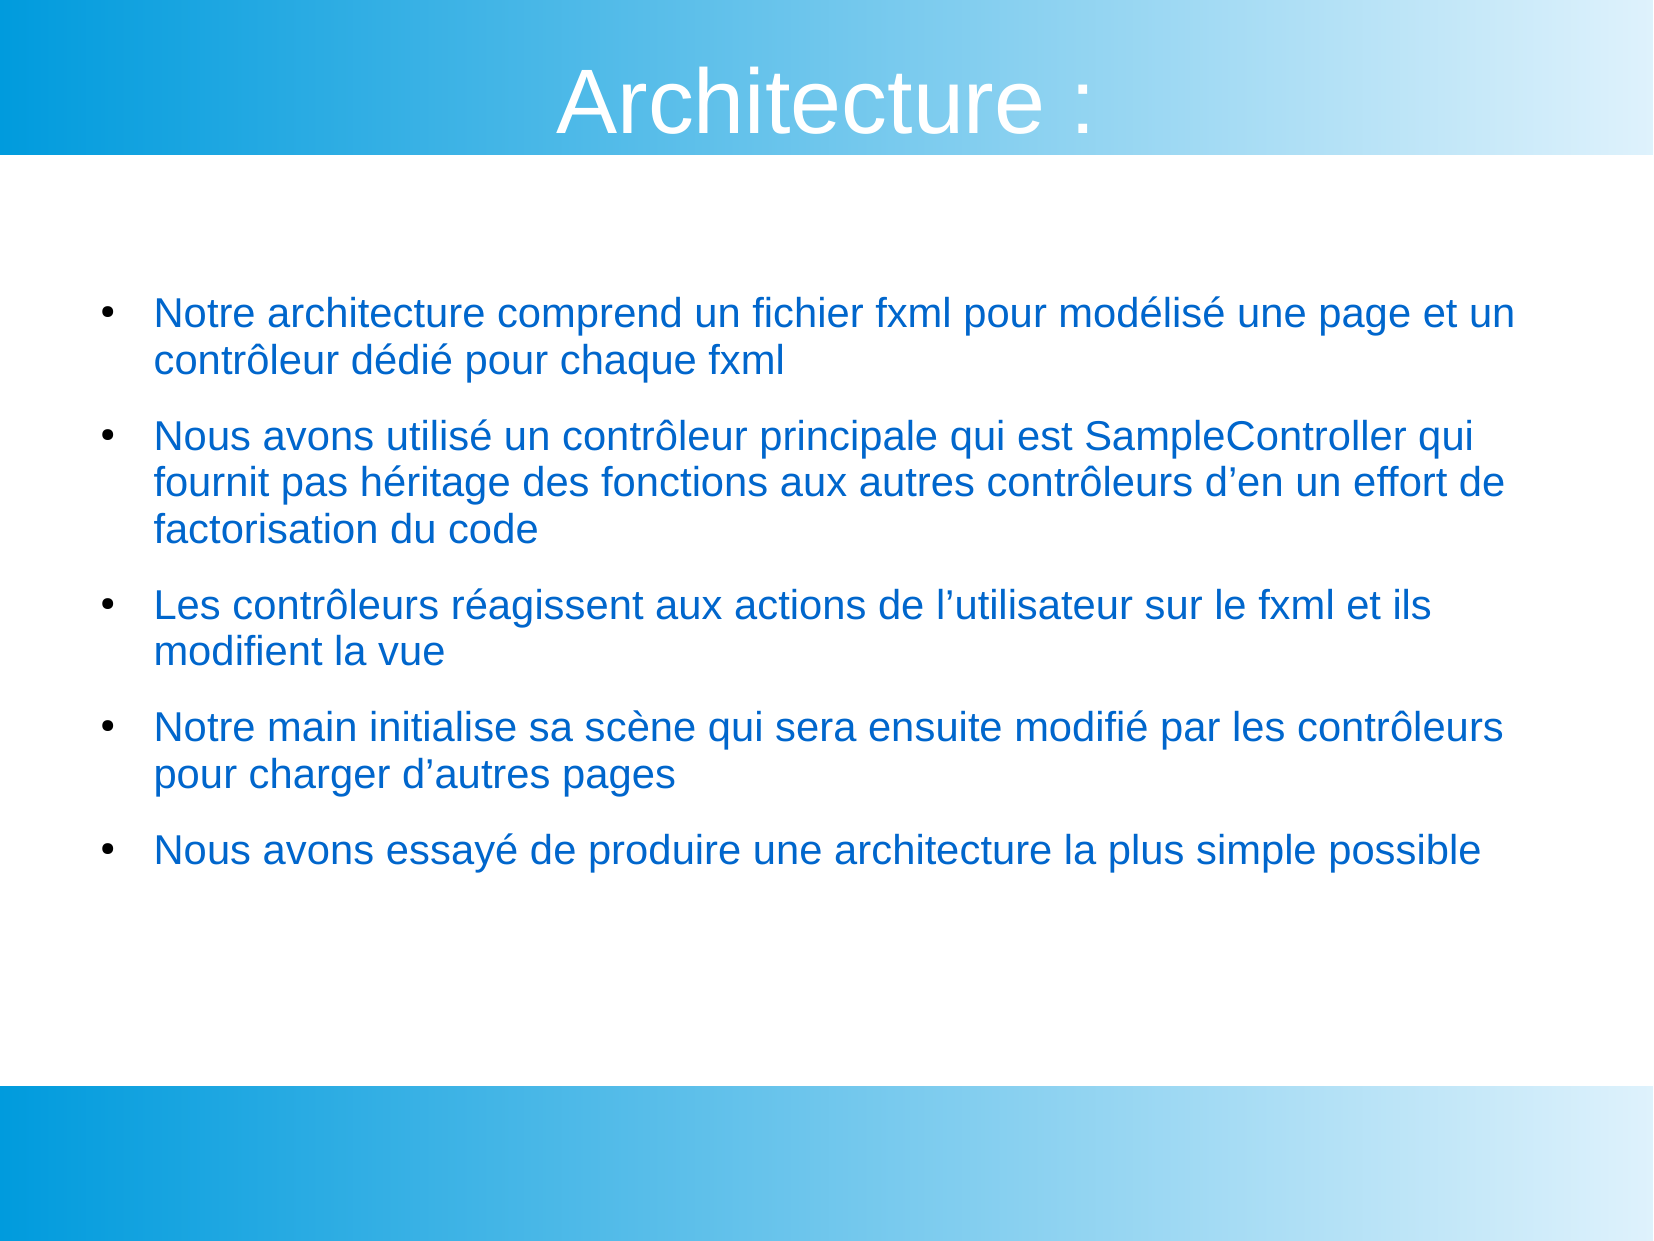

# Architecture :
Notre architecture comprend un fichier fxml pour modélisé une page et un contrôleur dédié pour chaque fxml
Nous avons utilisé un contrôleur principale qui est SampleController qui fournit pas héritage des fonctions aux autres contrôleurs d’en un effort de factorisation du code
Les contrôleurs réagissent aux actions de l’utilisateur sur le fxml et ils modifient la vue
Notre main initialise sa scène qui sera ensuite modifié par les contrôleurs pour charger d’autres pages
Nous avons essayé de produire une architecture la plus simple possible